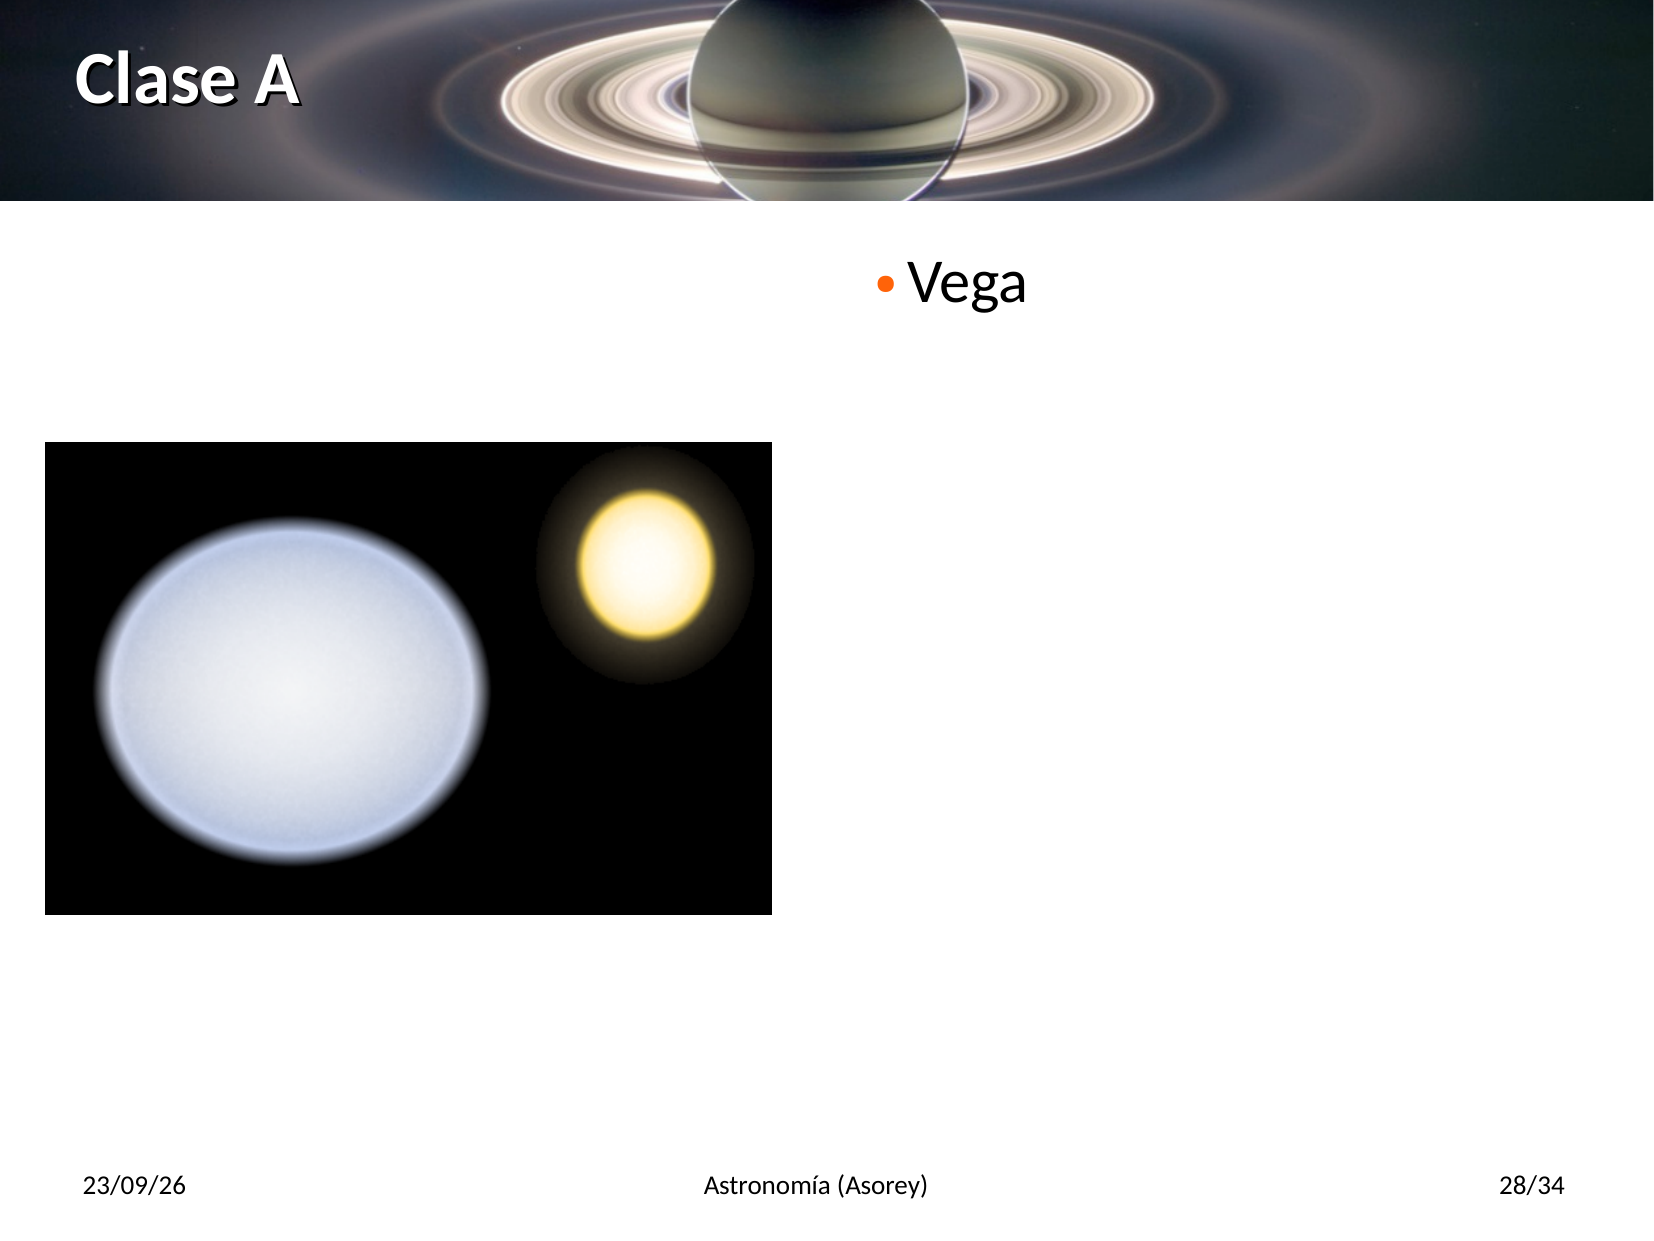

# Clase A
Vega
Astronomía (Asorey)
28